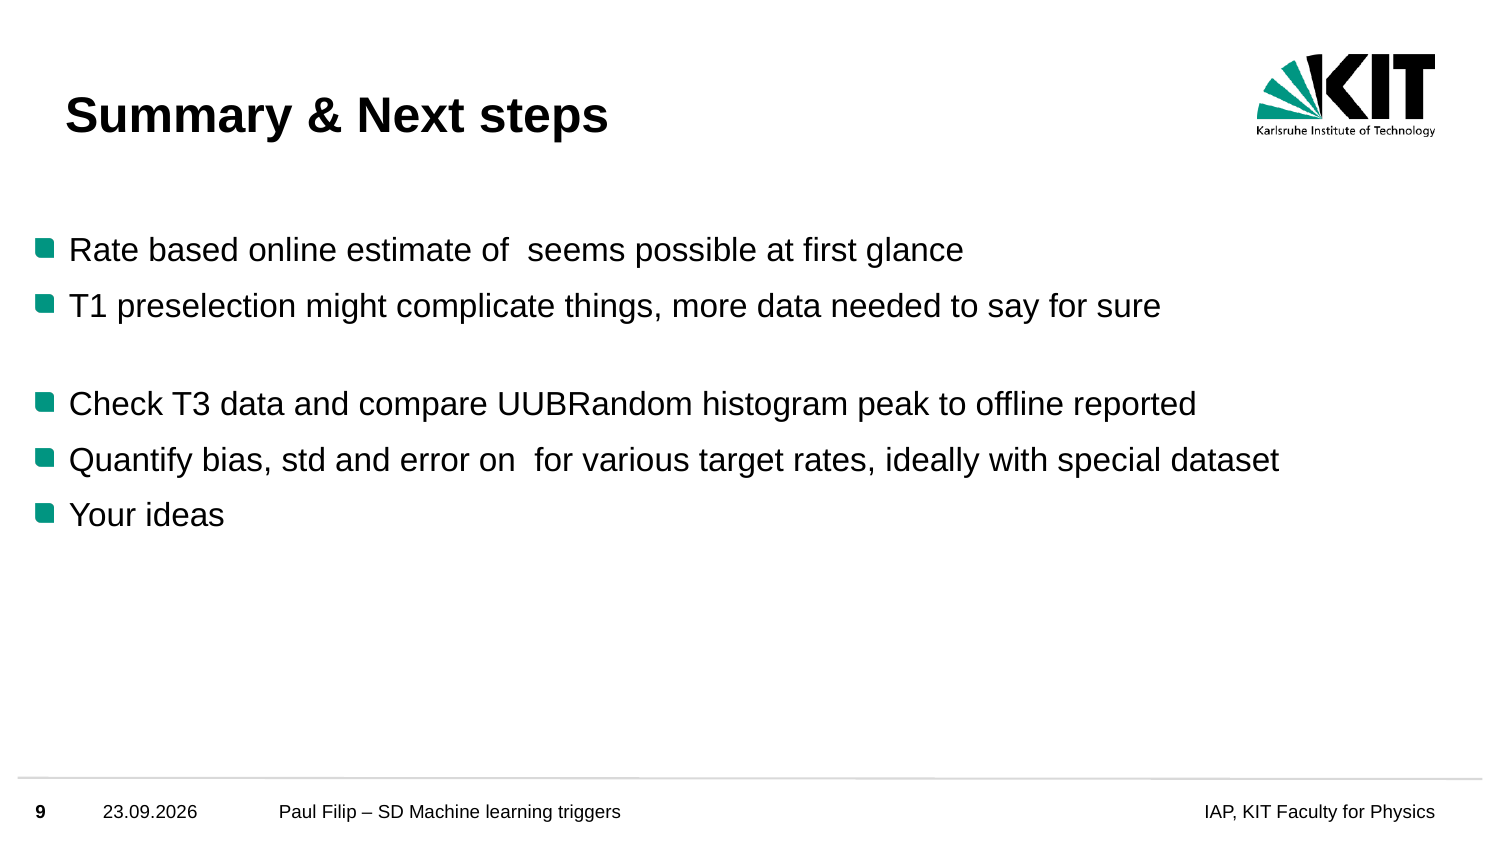

# Summary & Next steps
Rate based online estimate of seems possible at first glance
T1 preselection might complicate things, more data needed to say for sure
Check T3 data and compare UUBRandom histogram peak to offline reported
Quantify bias, std and error on for various target rates, ideally with special dataset
Your ideas